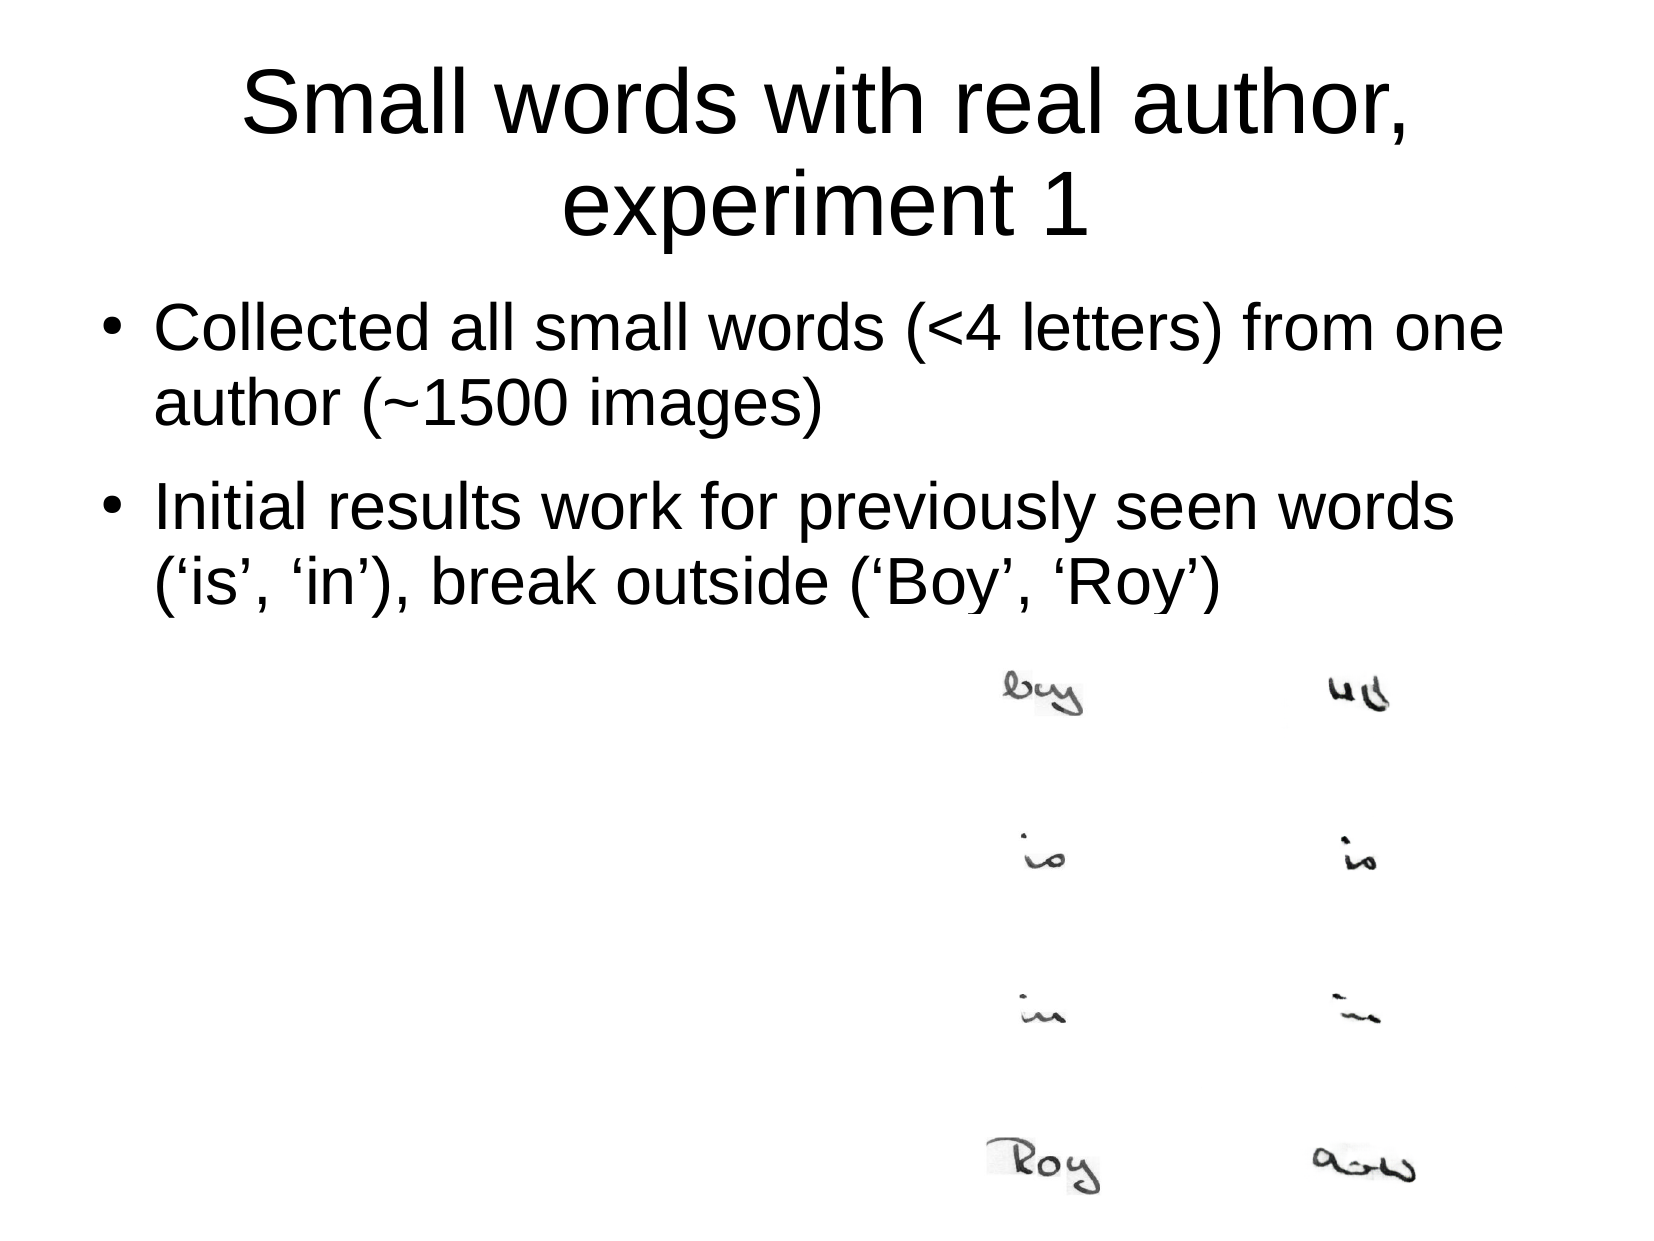

# Small words with real author, experiment 1
Collected all small words (<4 letters) from one author (~1500 images)
Initial results work for previously seen words (‘is’, ‘in’), break outside (‘Boy’, ‘Roy’)